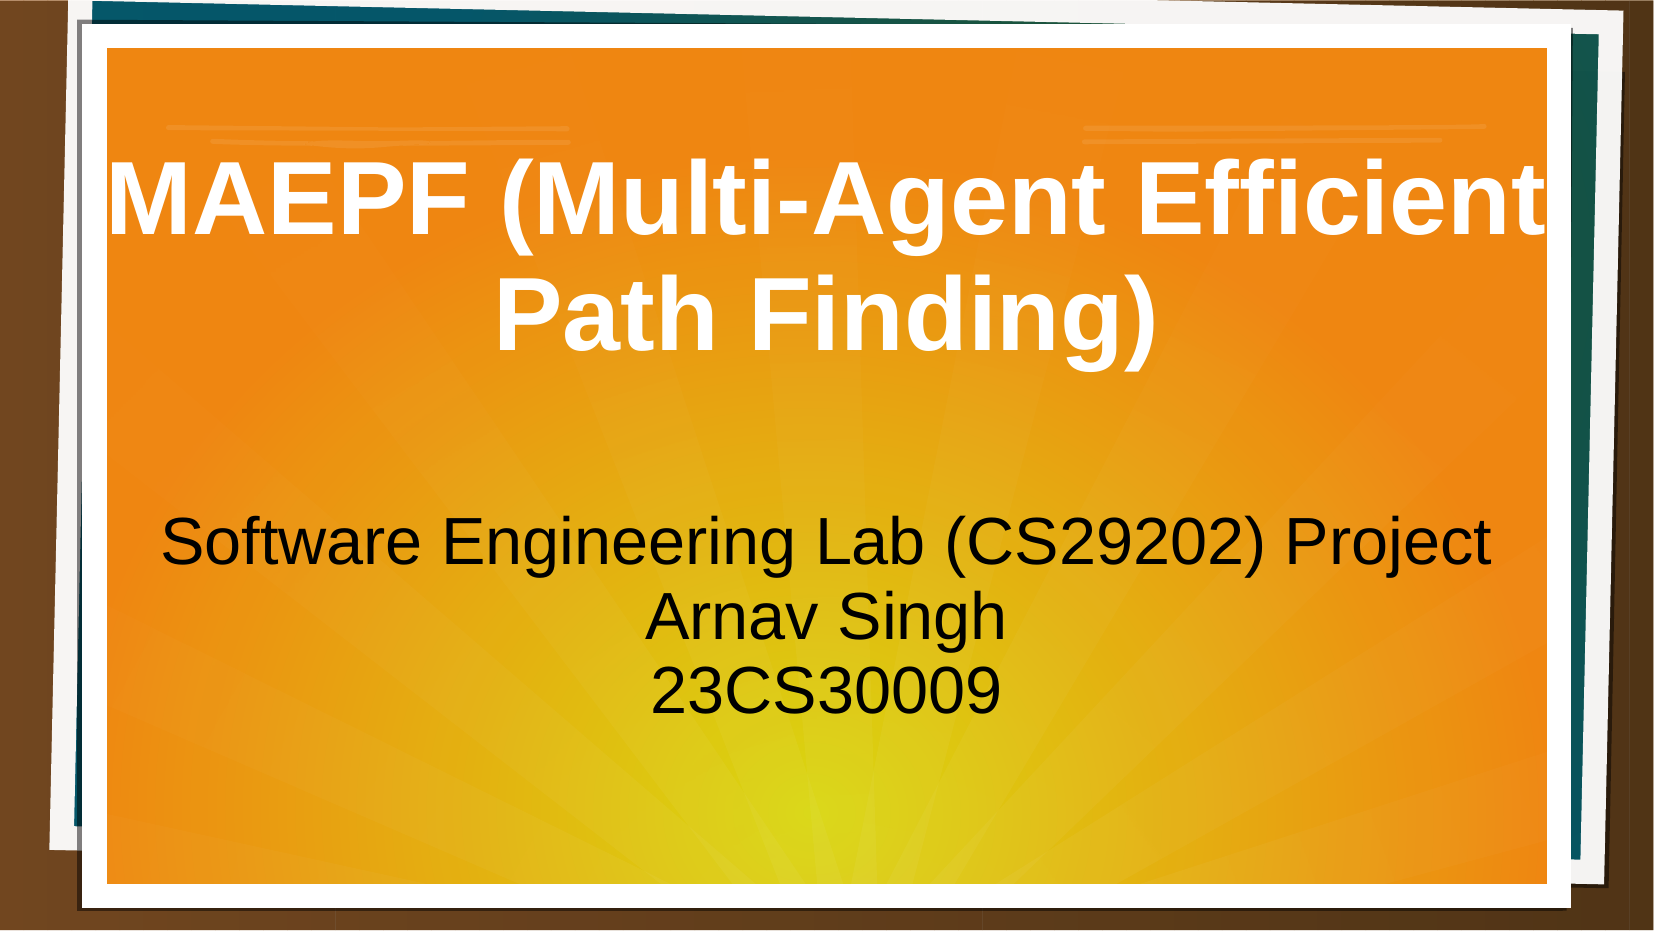

# MAEPF (Multi-Agent Efficient Path Finding)
Software Engineering Lab (CS29202) Project
Arnav Singh
23CS30009